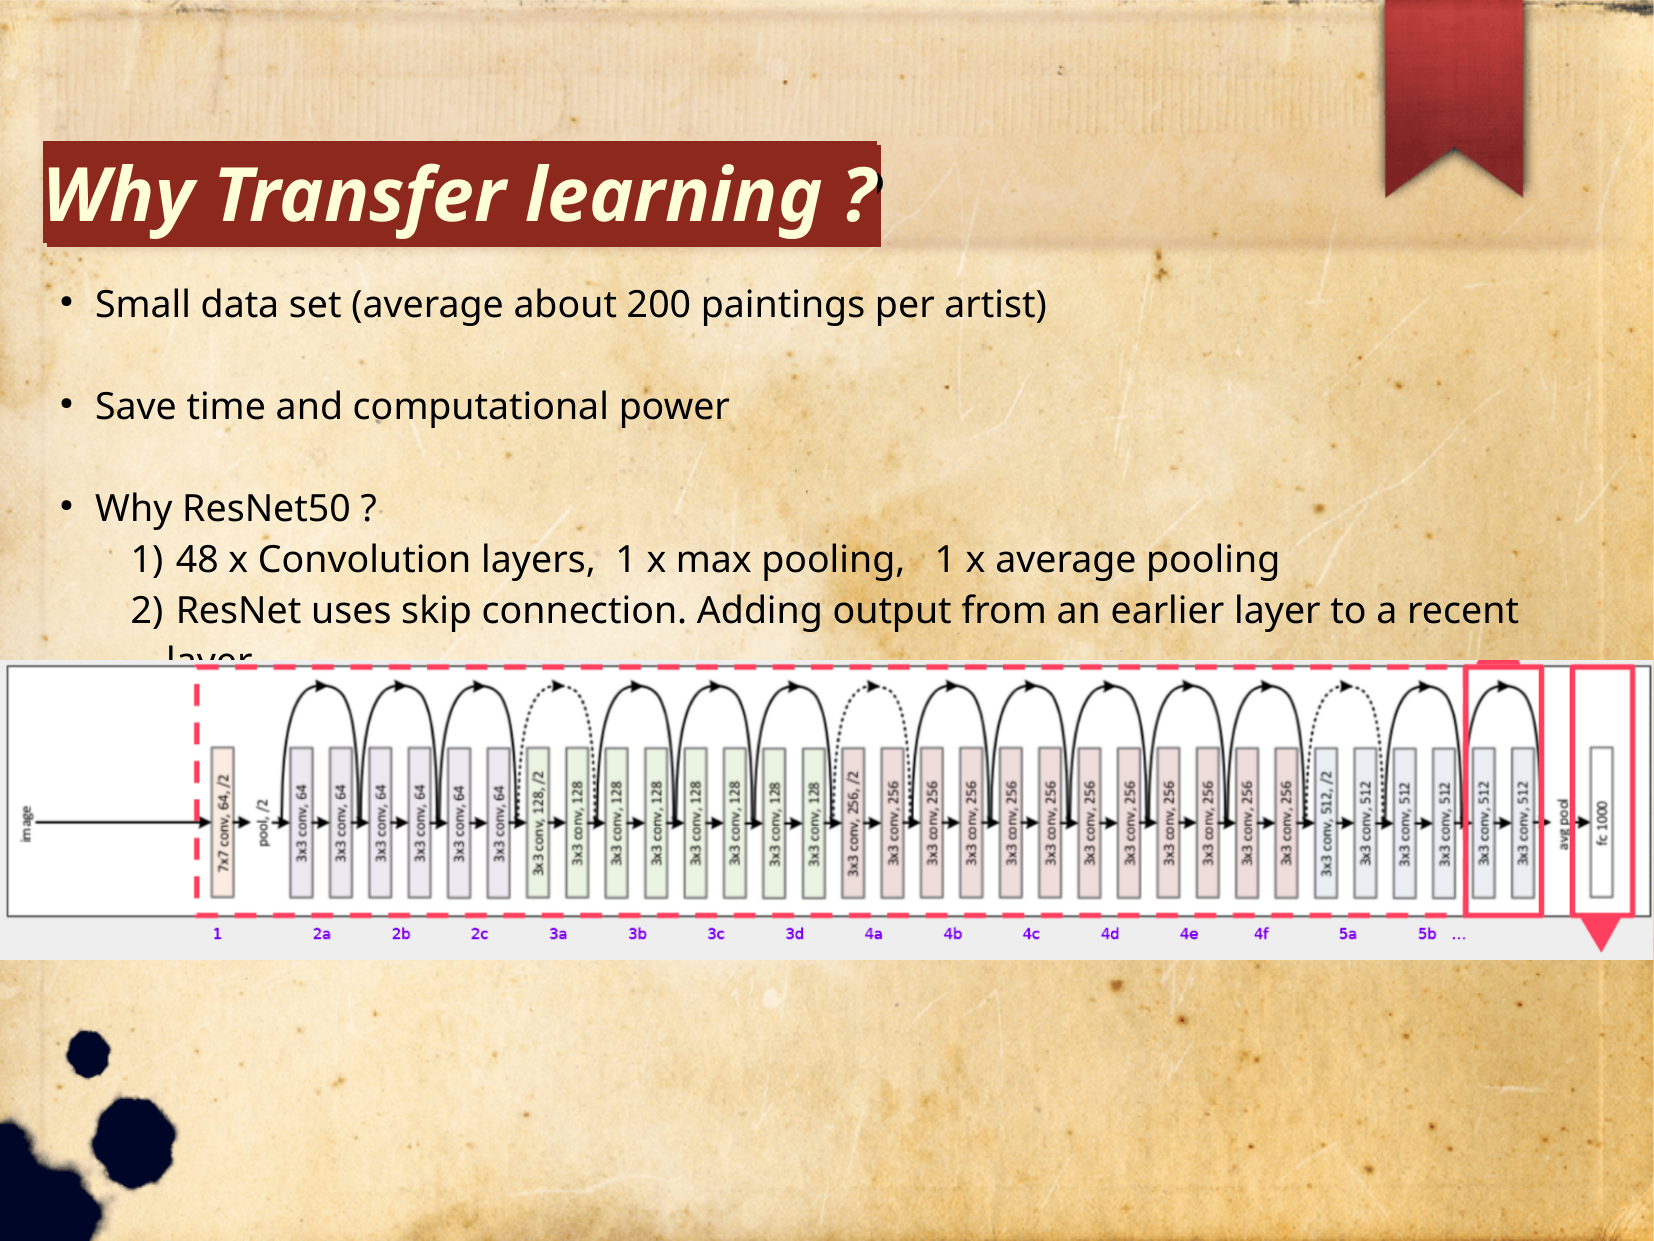

Why Transfer learning ?
Small data set (average about 200 paintings per artist)
Save time and computational power
Why ResNet50 ?
 48 x Convolution layers, 1 x max pooling, 1 x average pooling
 ResNet uses skip connection. Adding output from an earlier layer to a recent layer.
Useful because neural network wont stop learning.